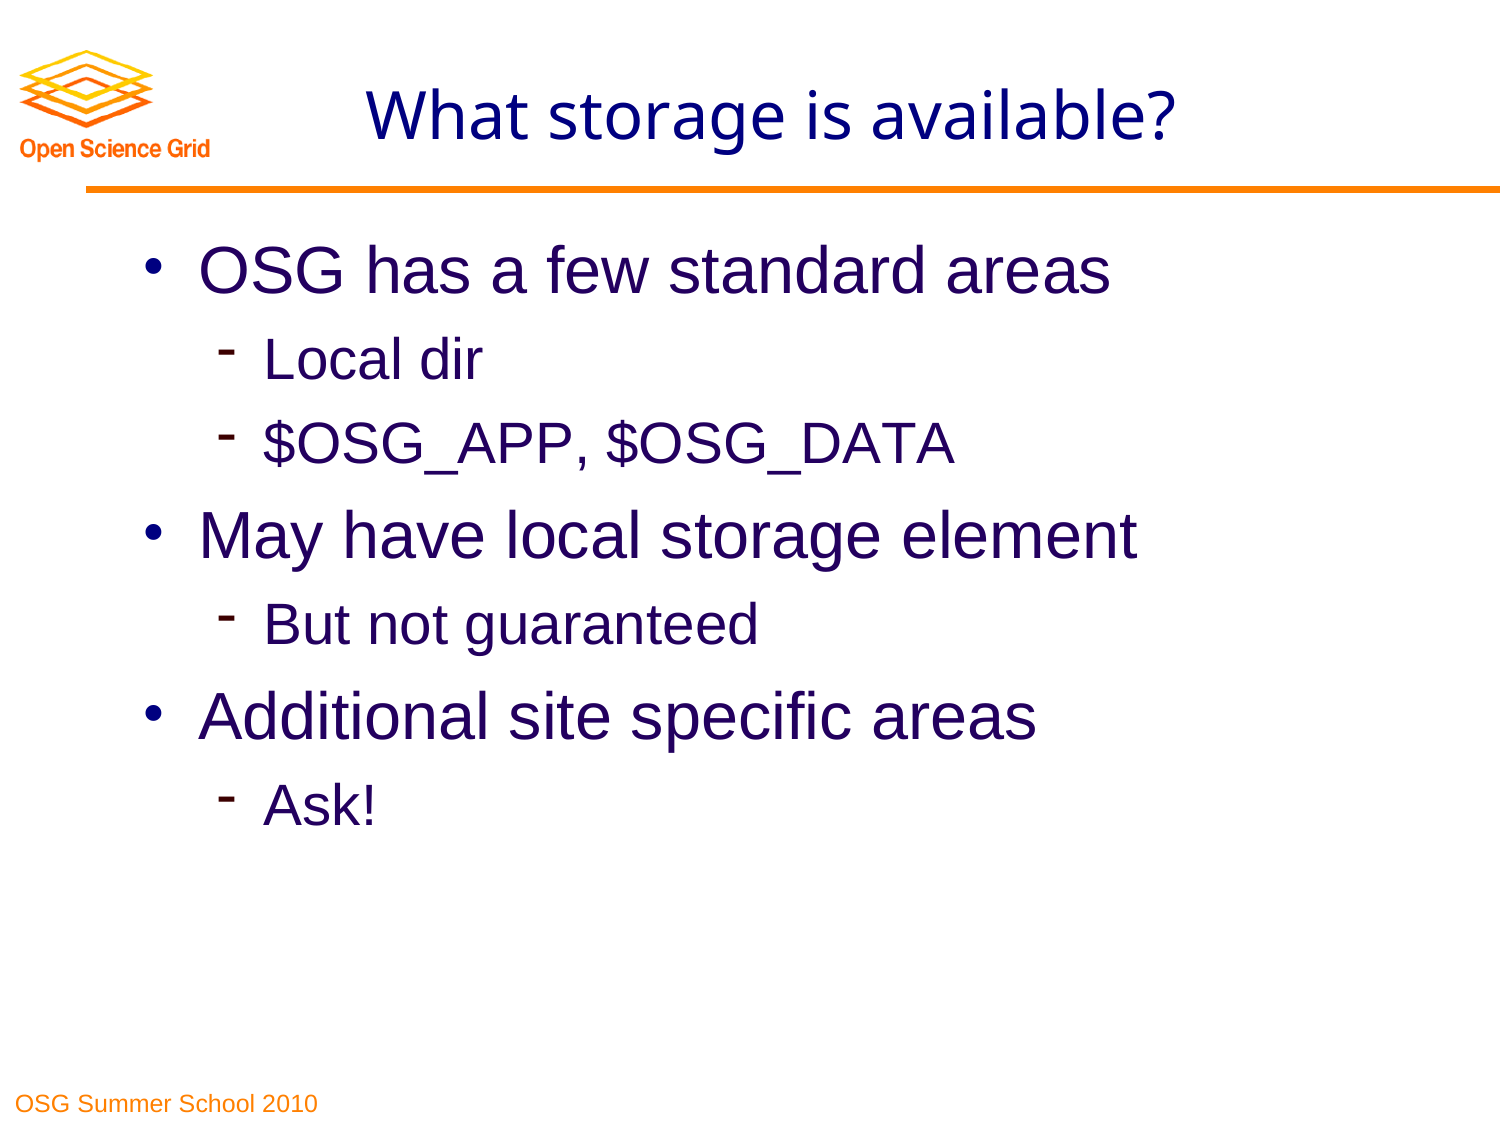

# What storage is available?
OSG has a few standard areas
Local dir
$OSG_APP, $OSG_DATA
May have local storage element
But not guaranteed
Additional site specific areas
Ask!